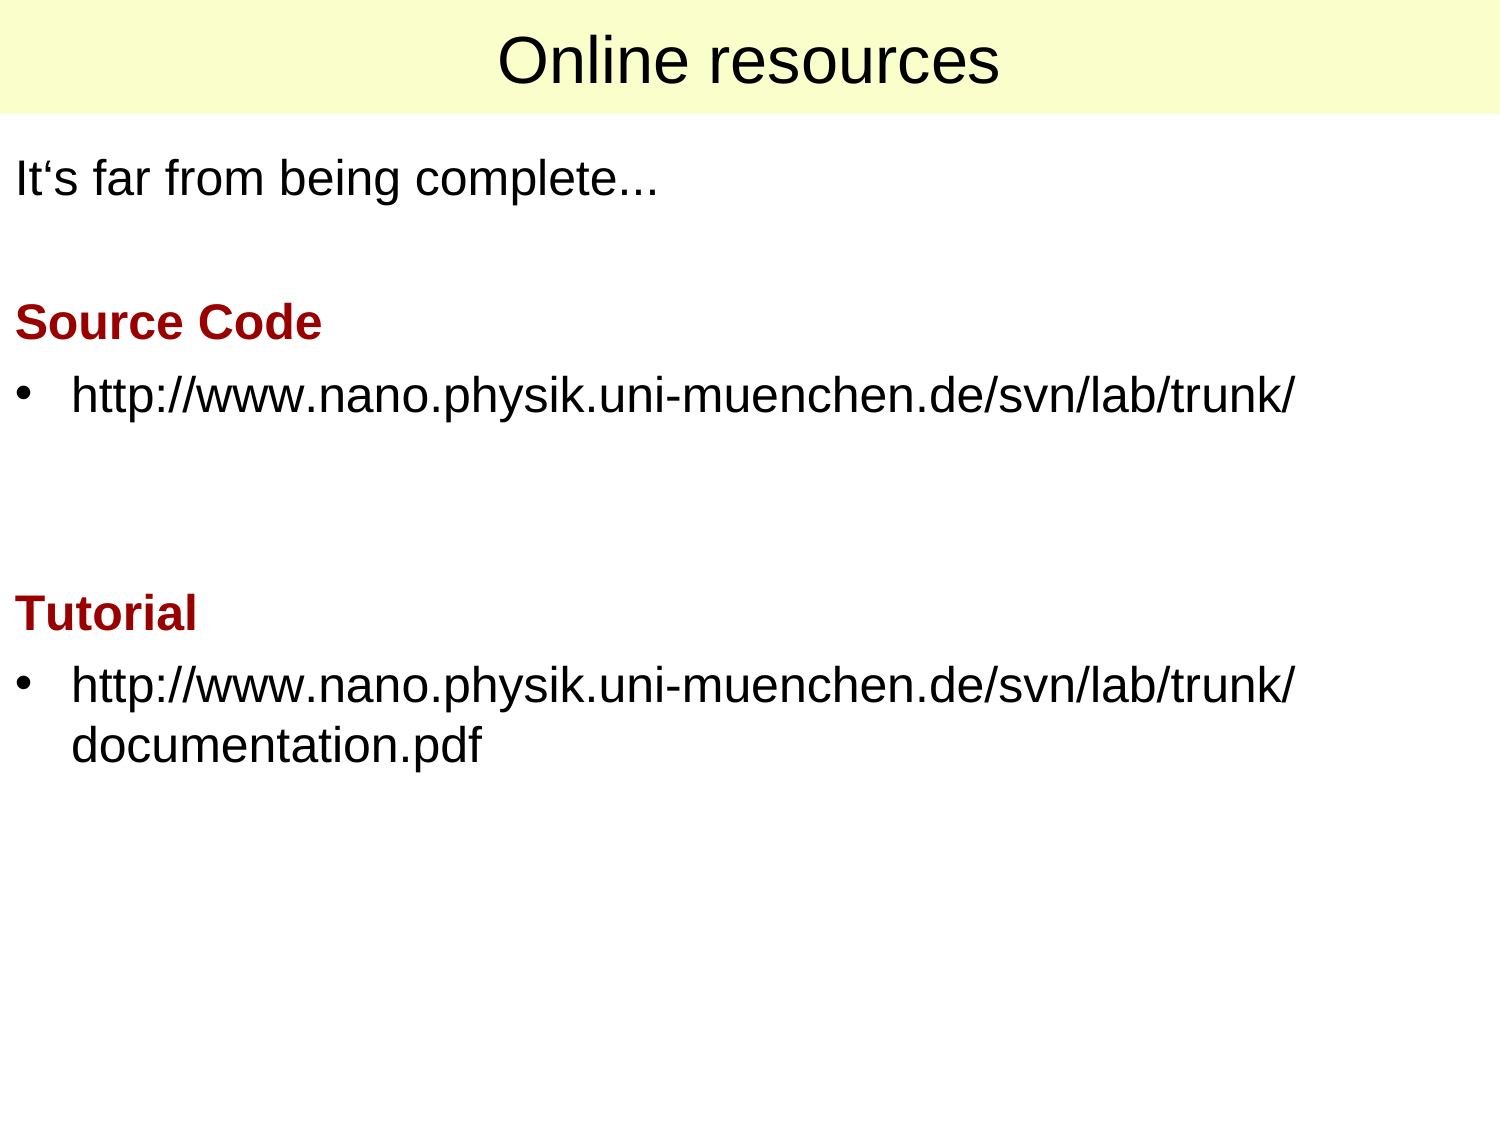

# Online resources
It‘s far from being complete...
Source Code
http://www.nano.physik.uni-muenchen.de/svn/lab/trunk/
Tutorial
http://www.nano.physik.uni-muenchen.de/svn/lab/trunk/documentation.pdf